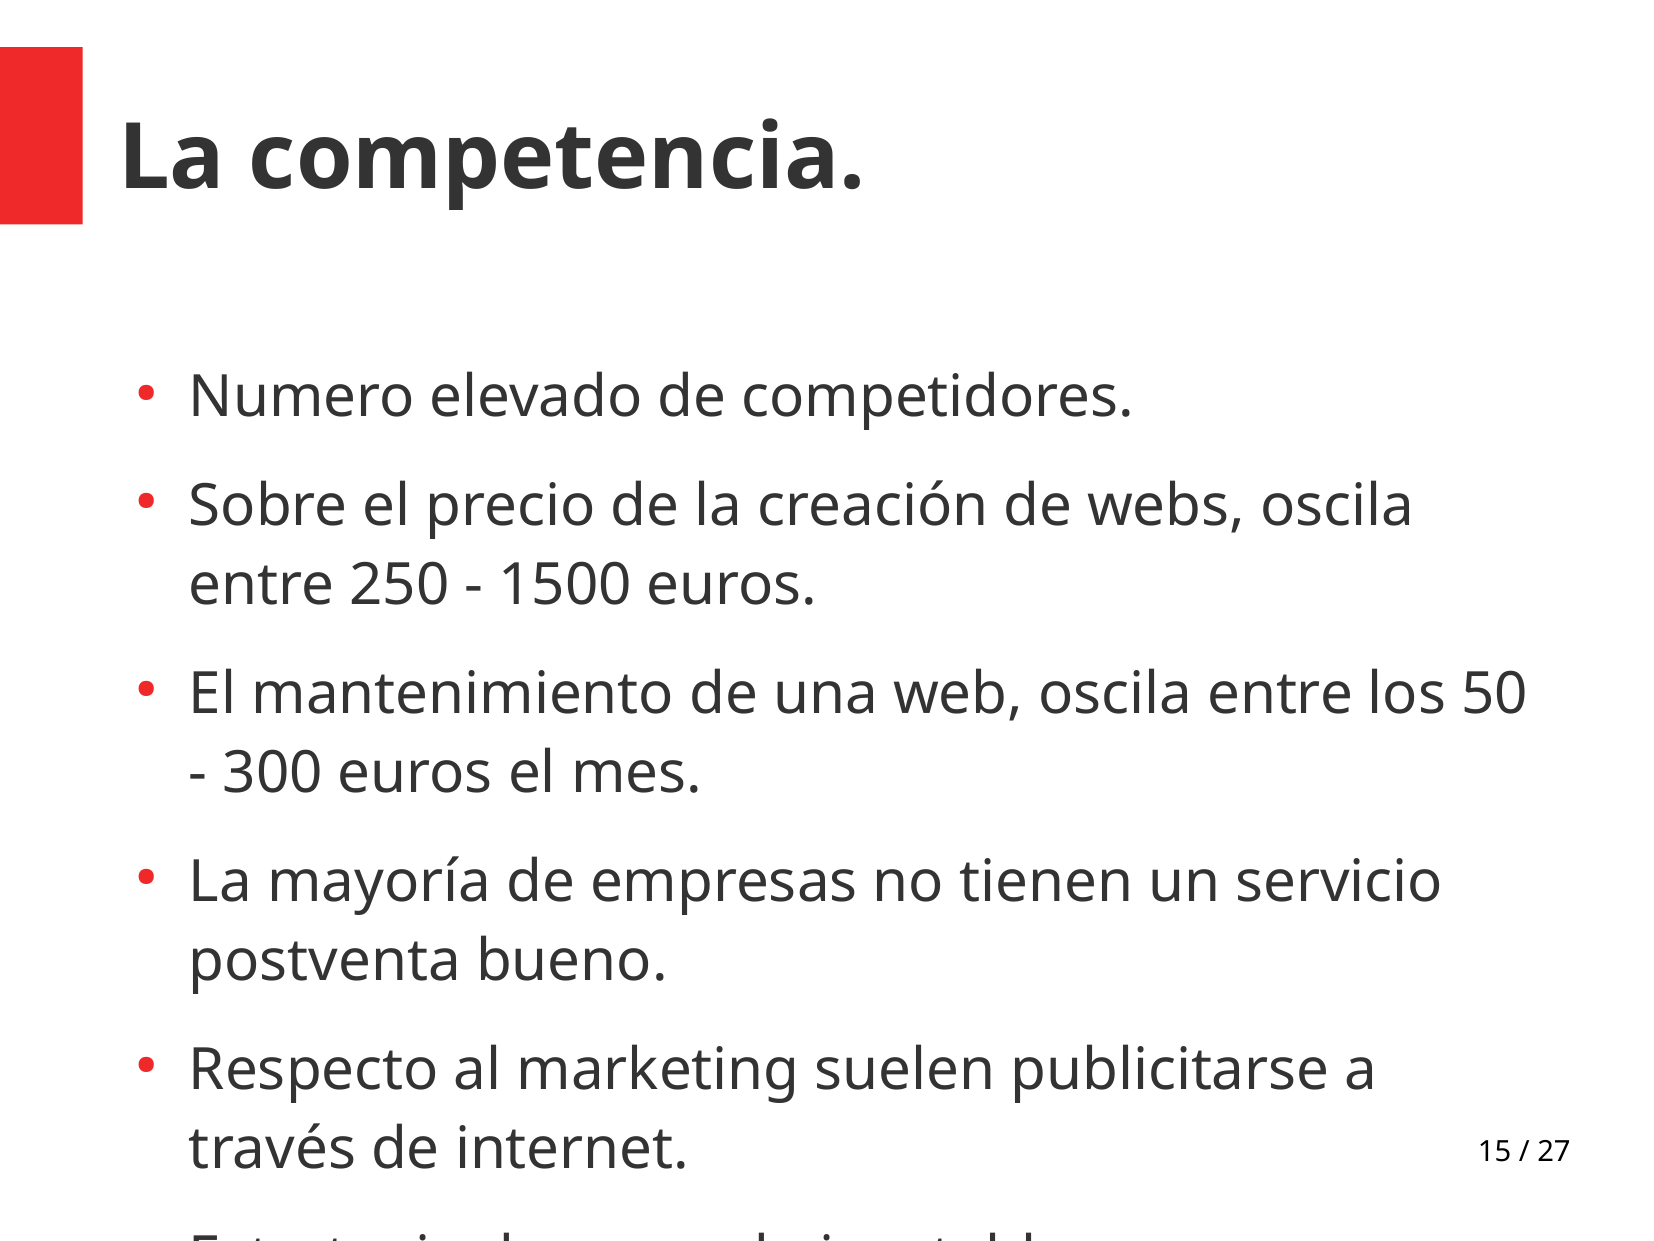

# La competencia.
Numero elevado de competidores.
Sobre el precio de la creación de webs, oscila entre 250 - 1500 euros.
El mantenimiento de una web, oscila entre los 50 - 300 euros el mes.
La mayoría de empresas no tienen un servicio postventa bueno.
Respecto al marketing suelen publicitarse a través de internet.
Estrategia de mercado inestable.
15